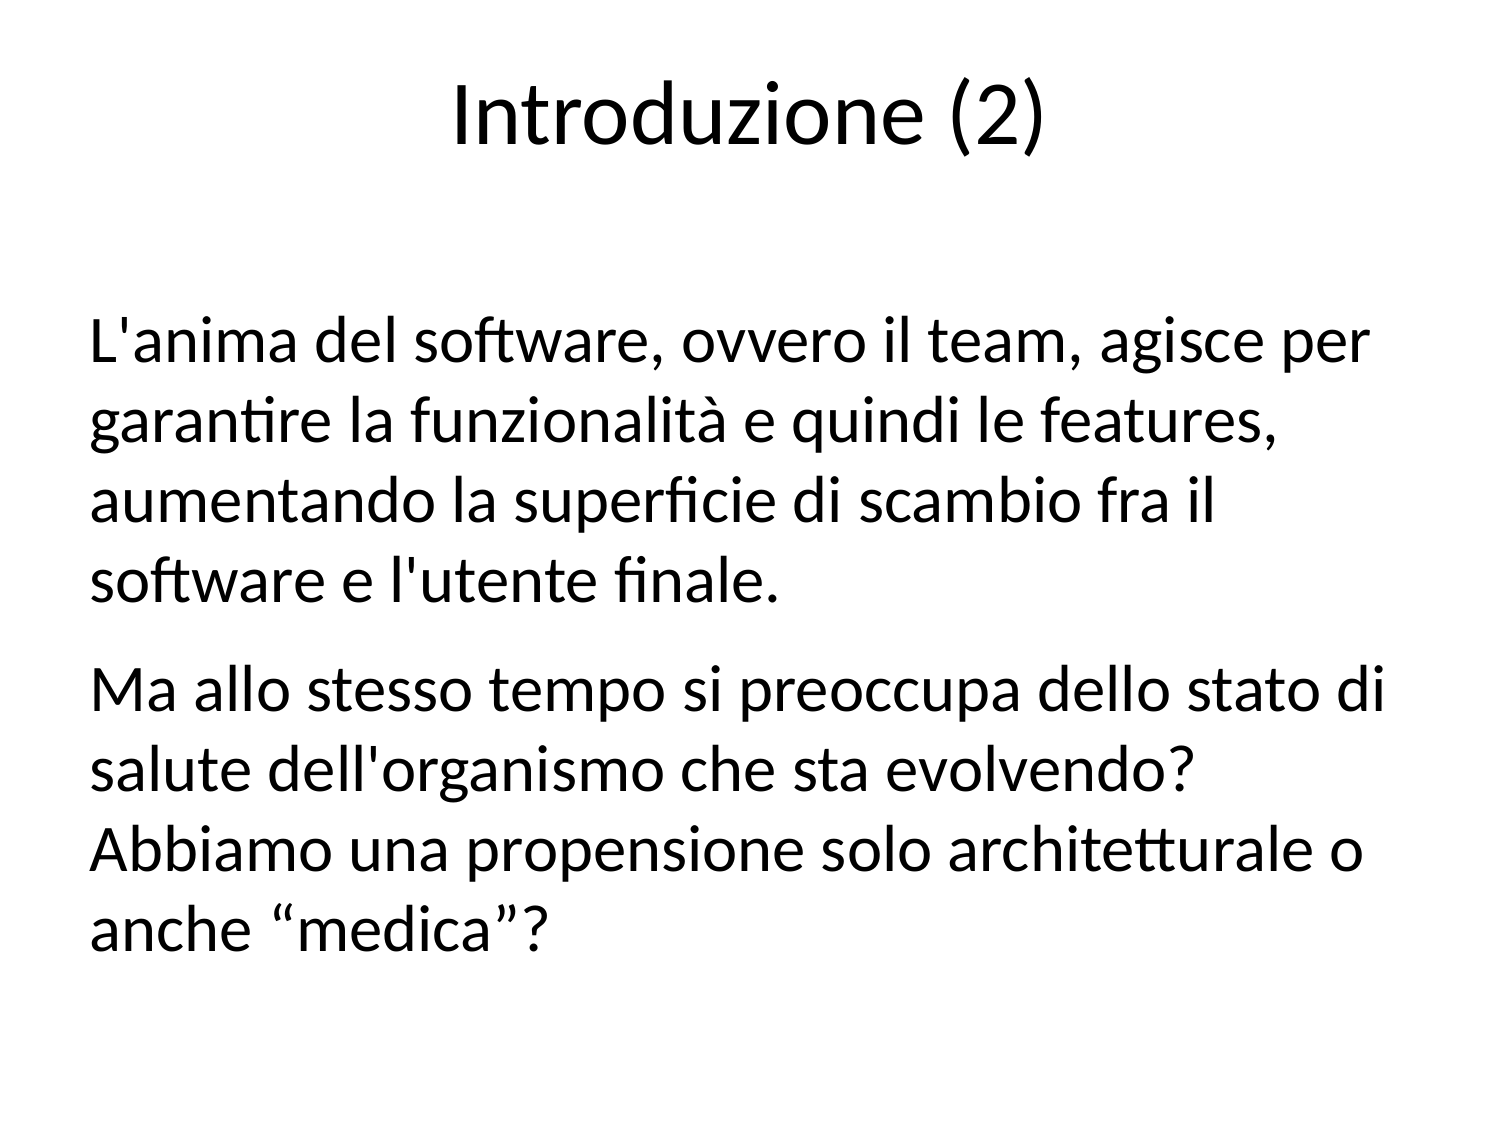

# Introduzione (2)
L'anima del software, ovvero il team, agisce per garantire la funzionalità e quindi le features, aumentando la superficie di scambio fra il software e l'utente finale.
Ma allo stesso tempo si preoccupa dello stato di salute dell'organismo che sta evolvendo? Abbiamo una propensione solo architetturale o anche “medica”?